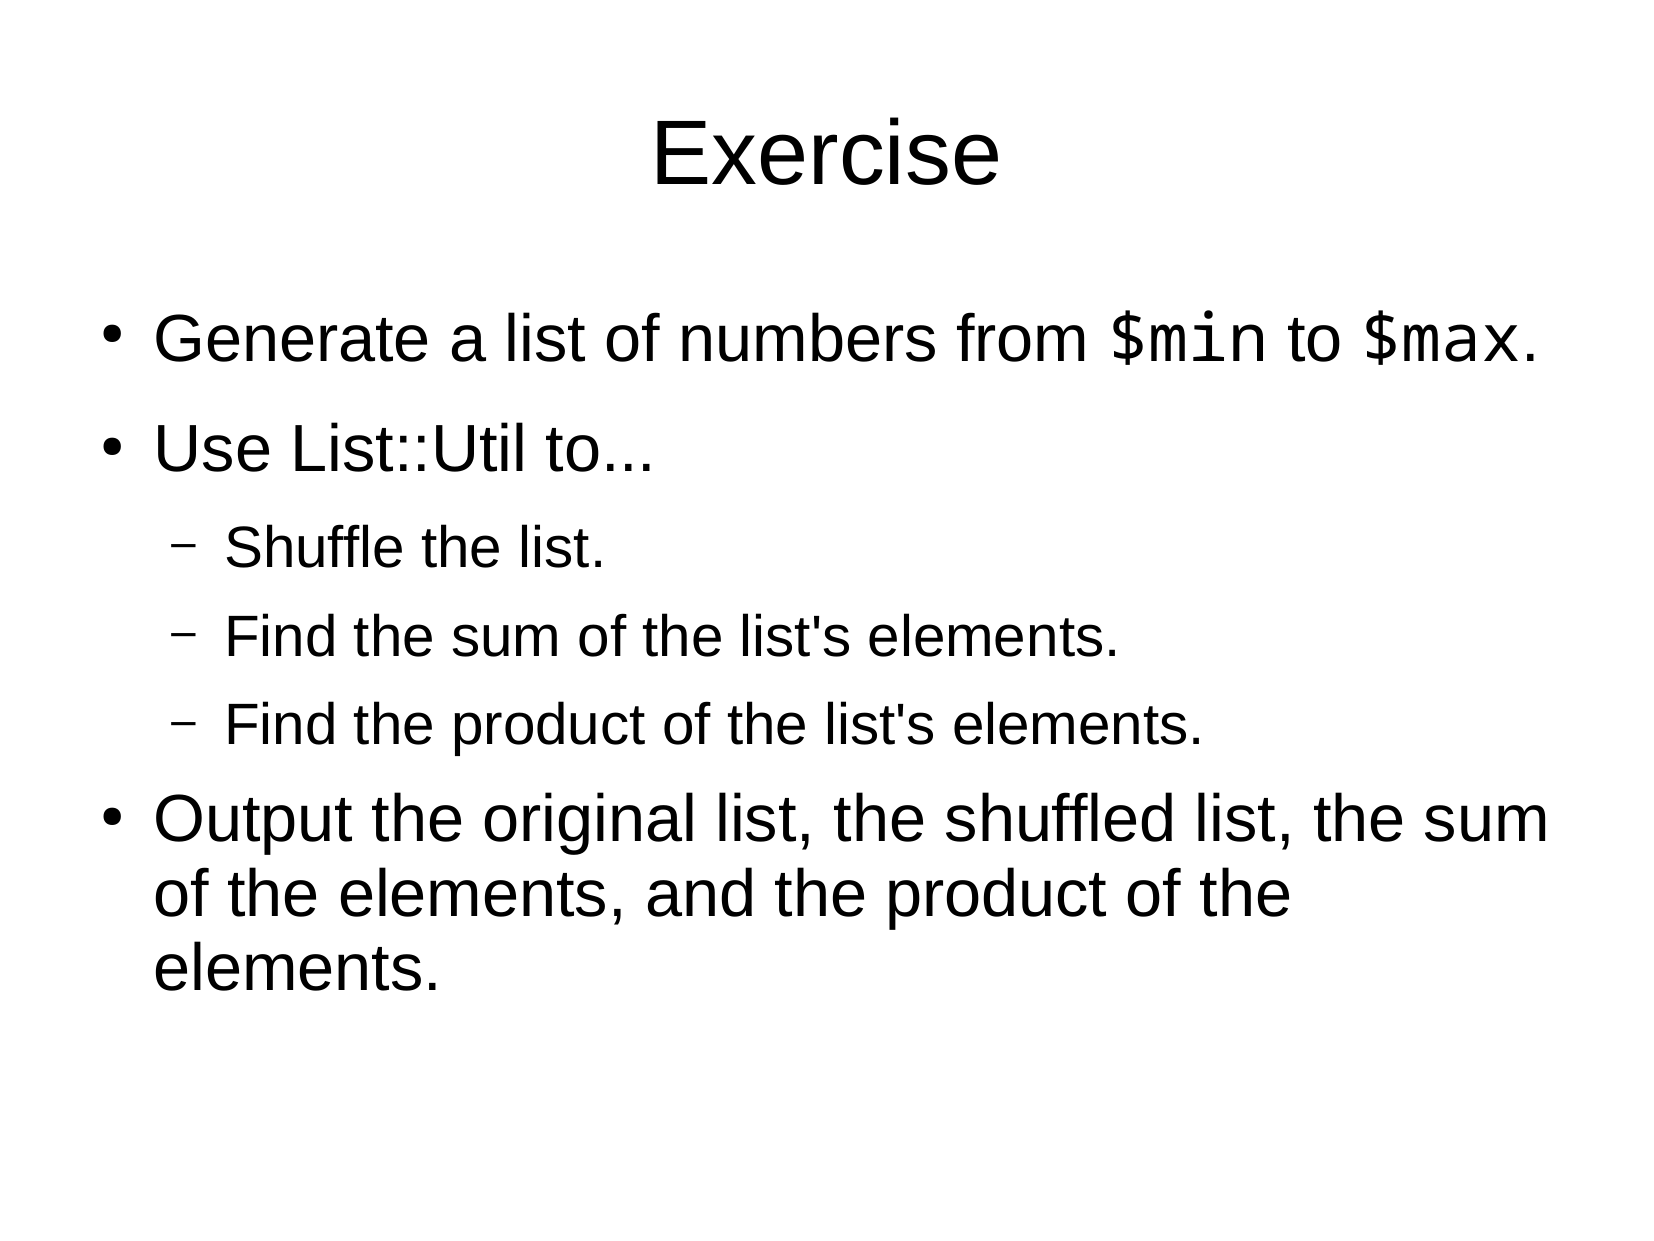

# Exercise
Generate a list of numbers from $min to $max.
Use List::Util to...
Shuffle the list.
Find the sum of the list's elements.
Find the product of the list's elements.
Output the original list, the shuffled list, the sum of the elements, and the product of the elements.